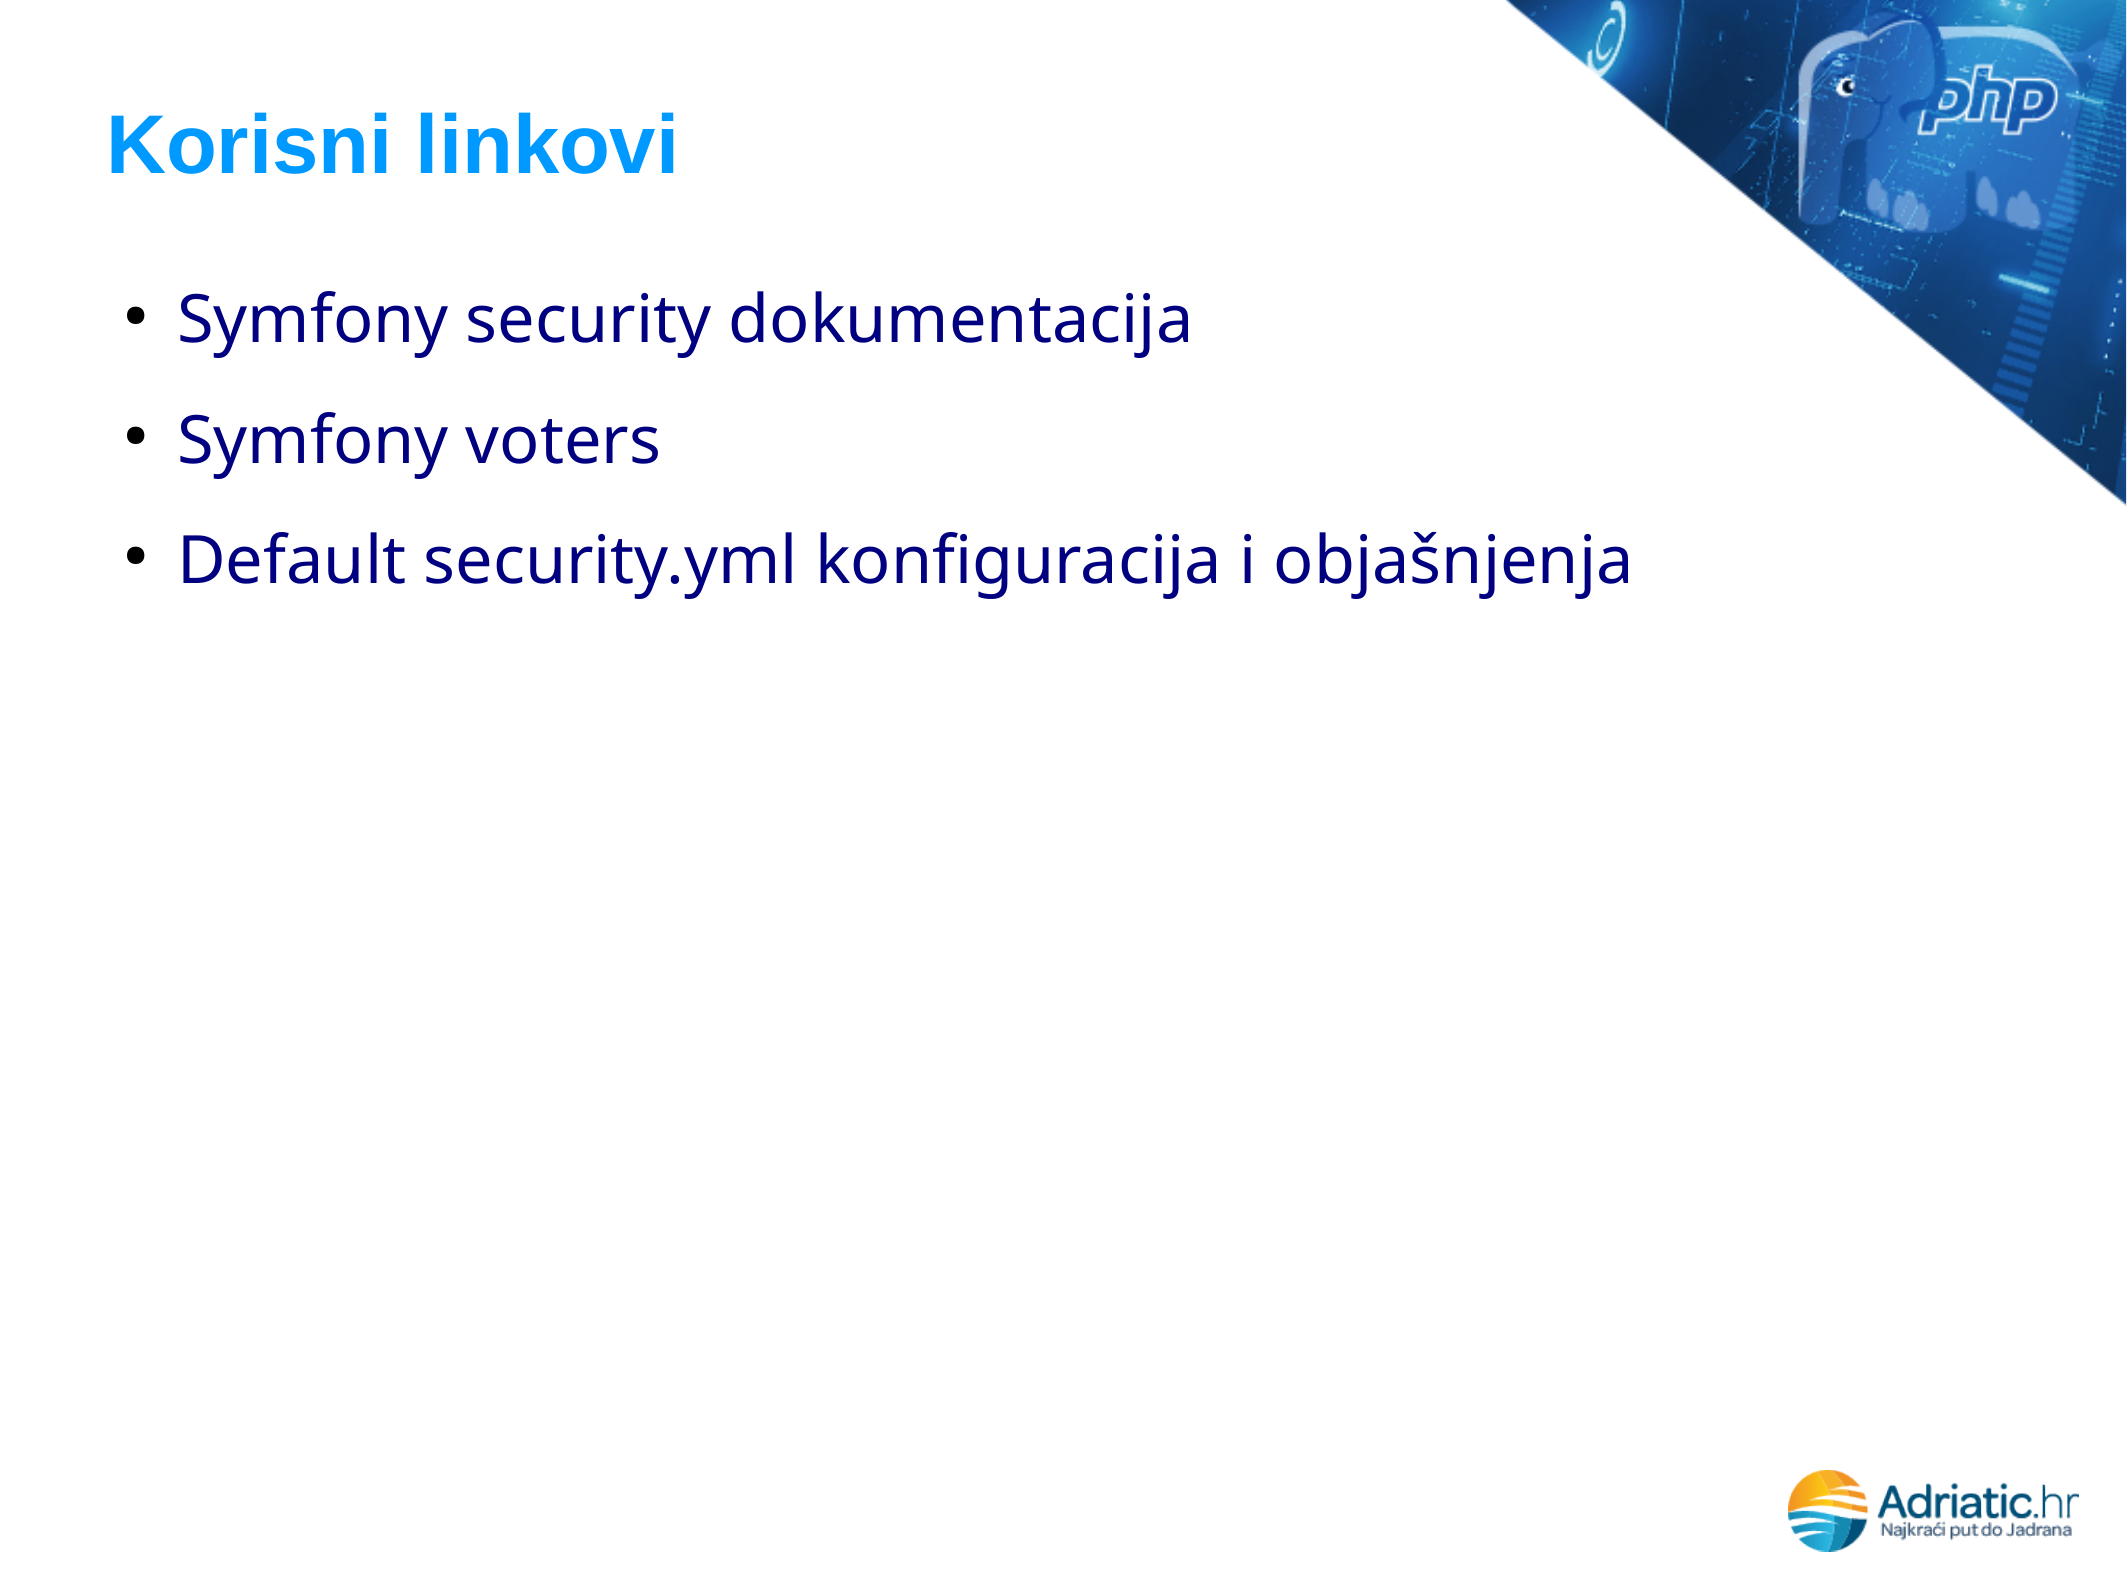

# Korisni linkovi
Symfony security dokumentacija
Symfony voters
Default security.yml konfiguracija i objašnjenja